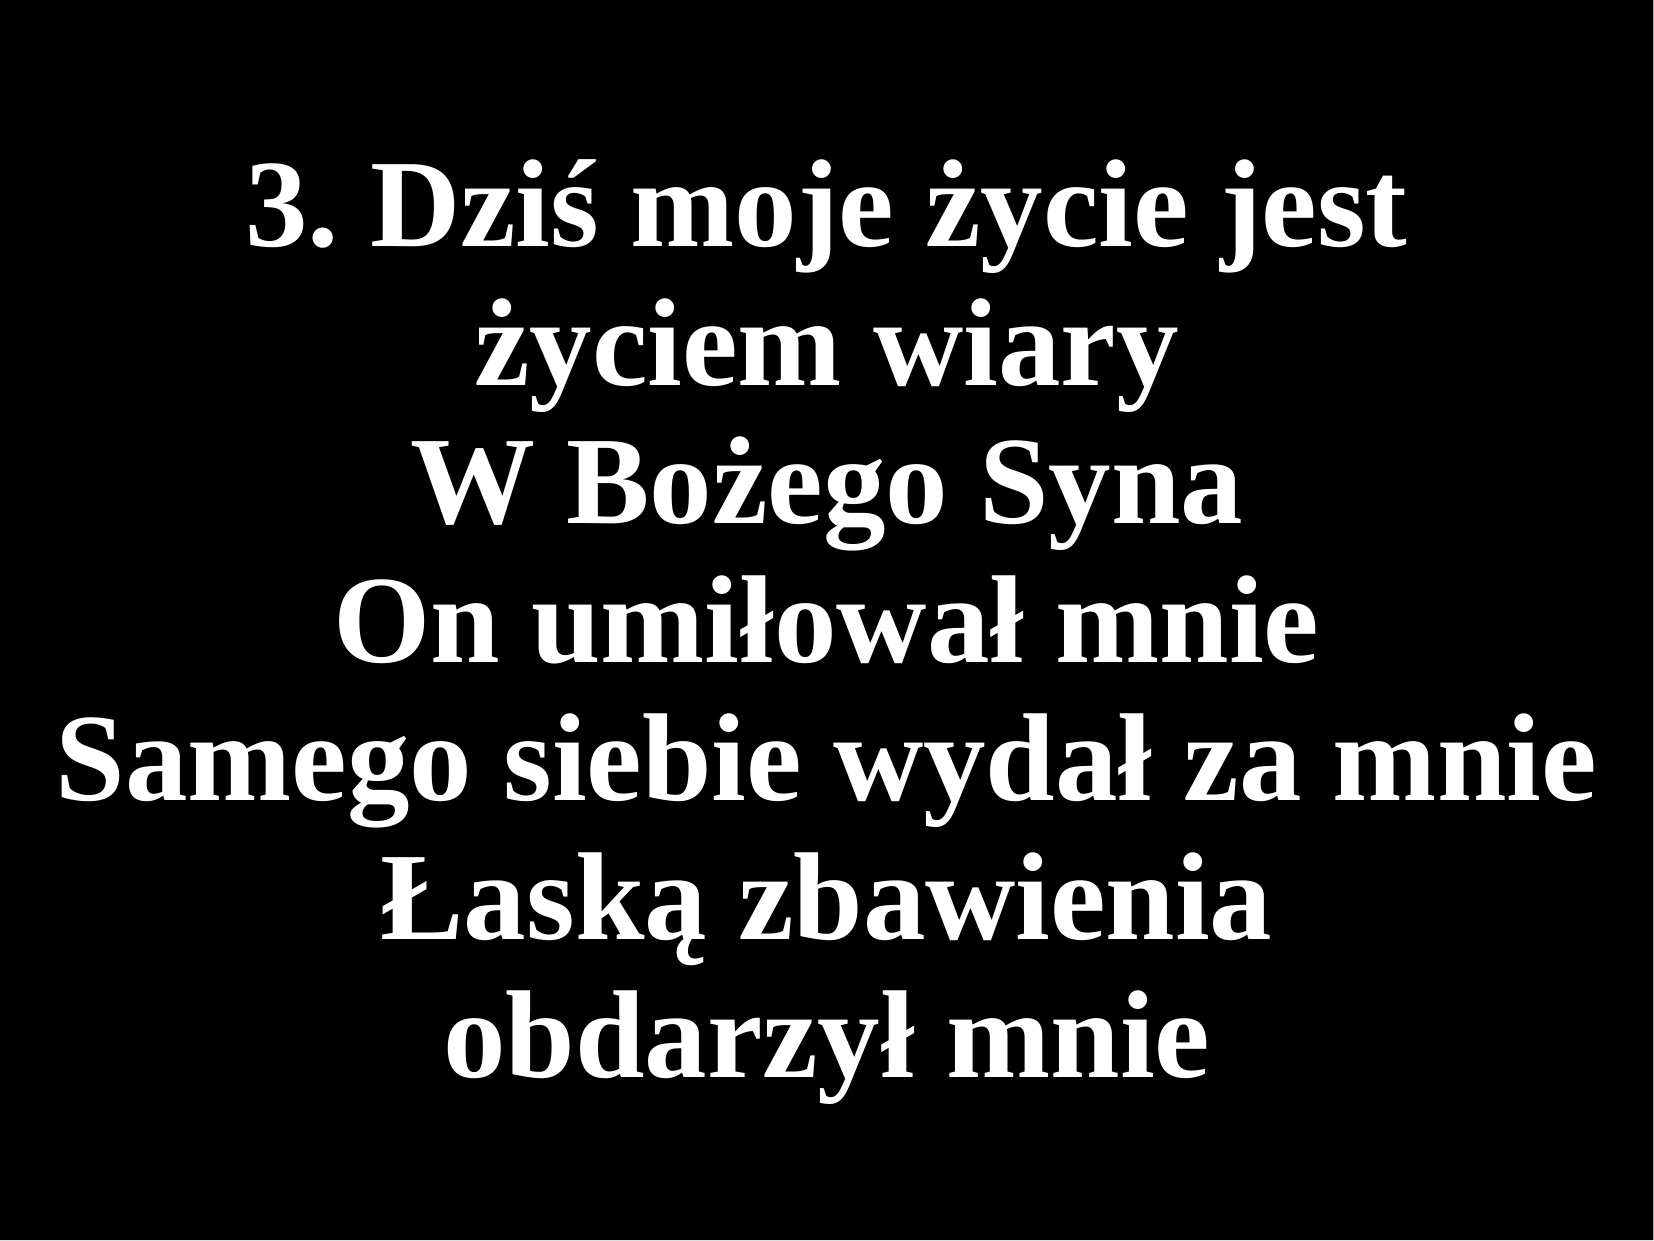

# 3. Dziś moje życie jest życiem wiary W Bożego Syna On umiłował mnie Samego siebie wydał za mnie Łaską zbawienia obdarzył mnie